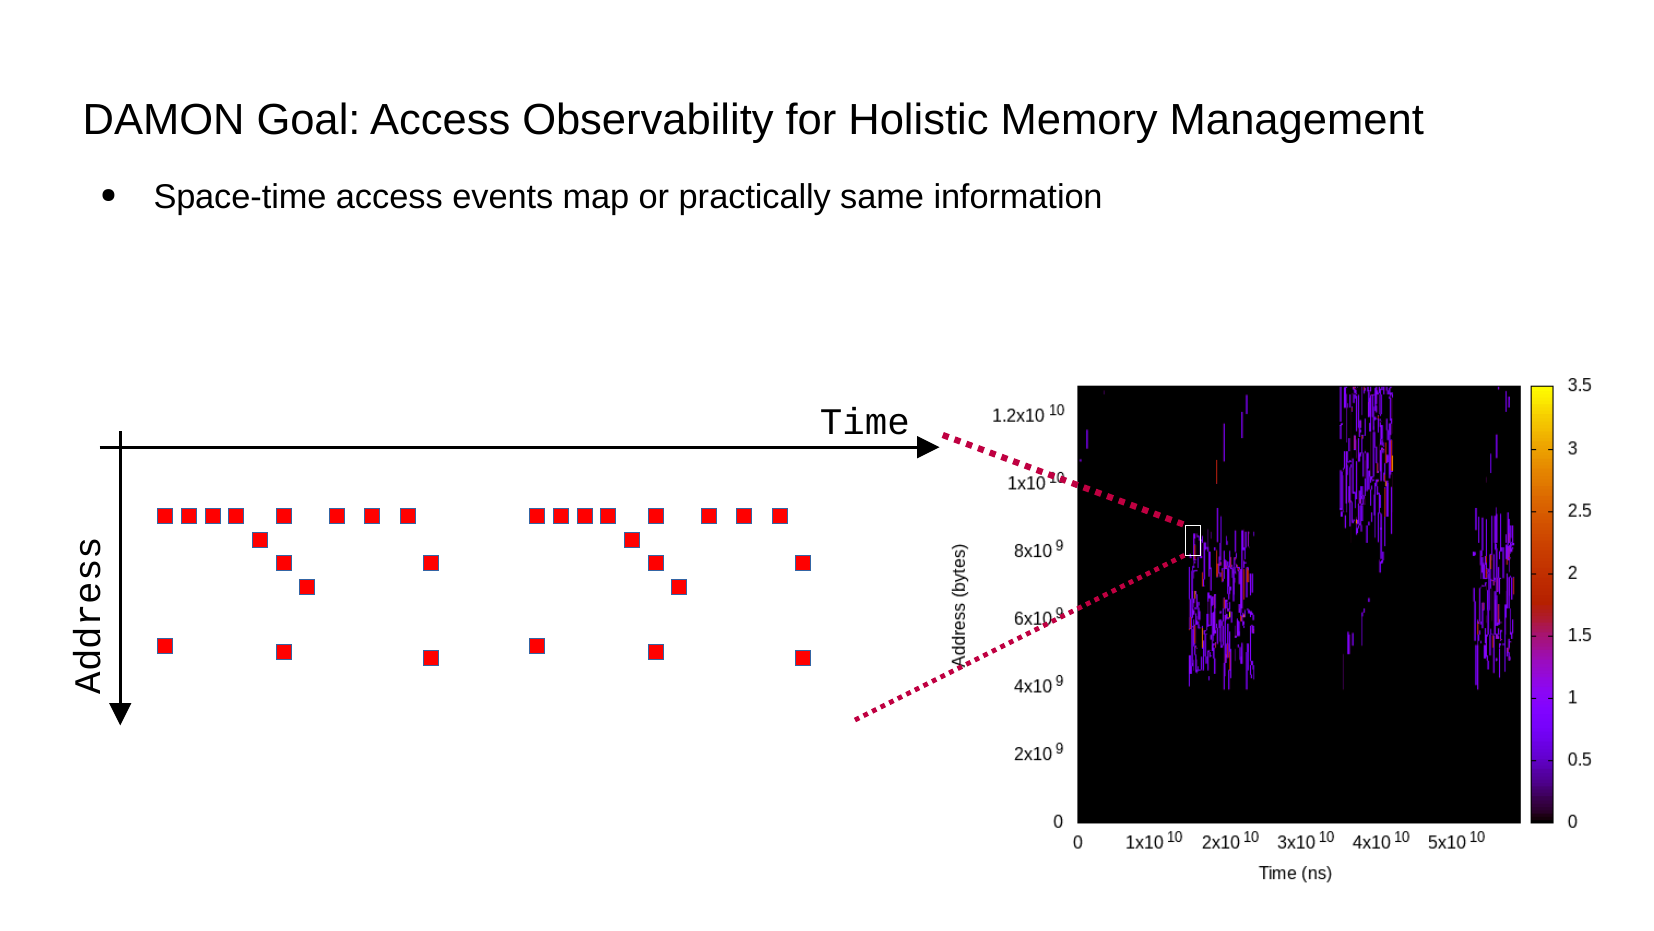

# DAMON Goal: Access Observability for Holistic Memory Management
Space-time access events map or practically same information
Time
Address